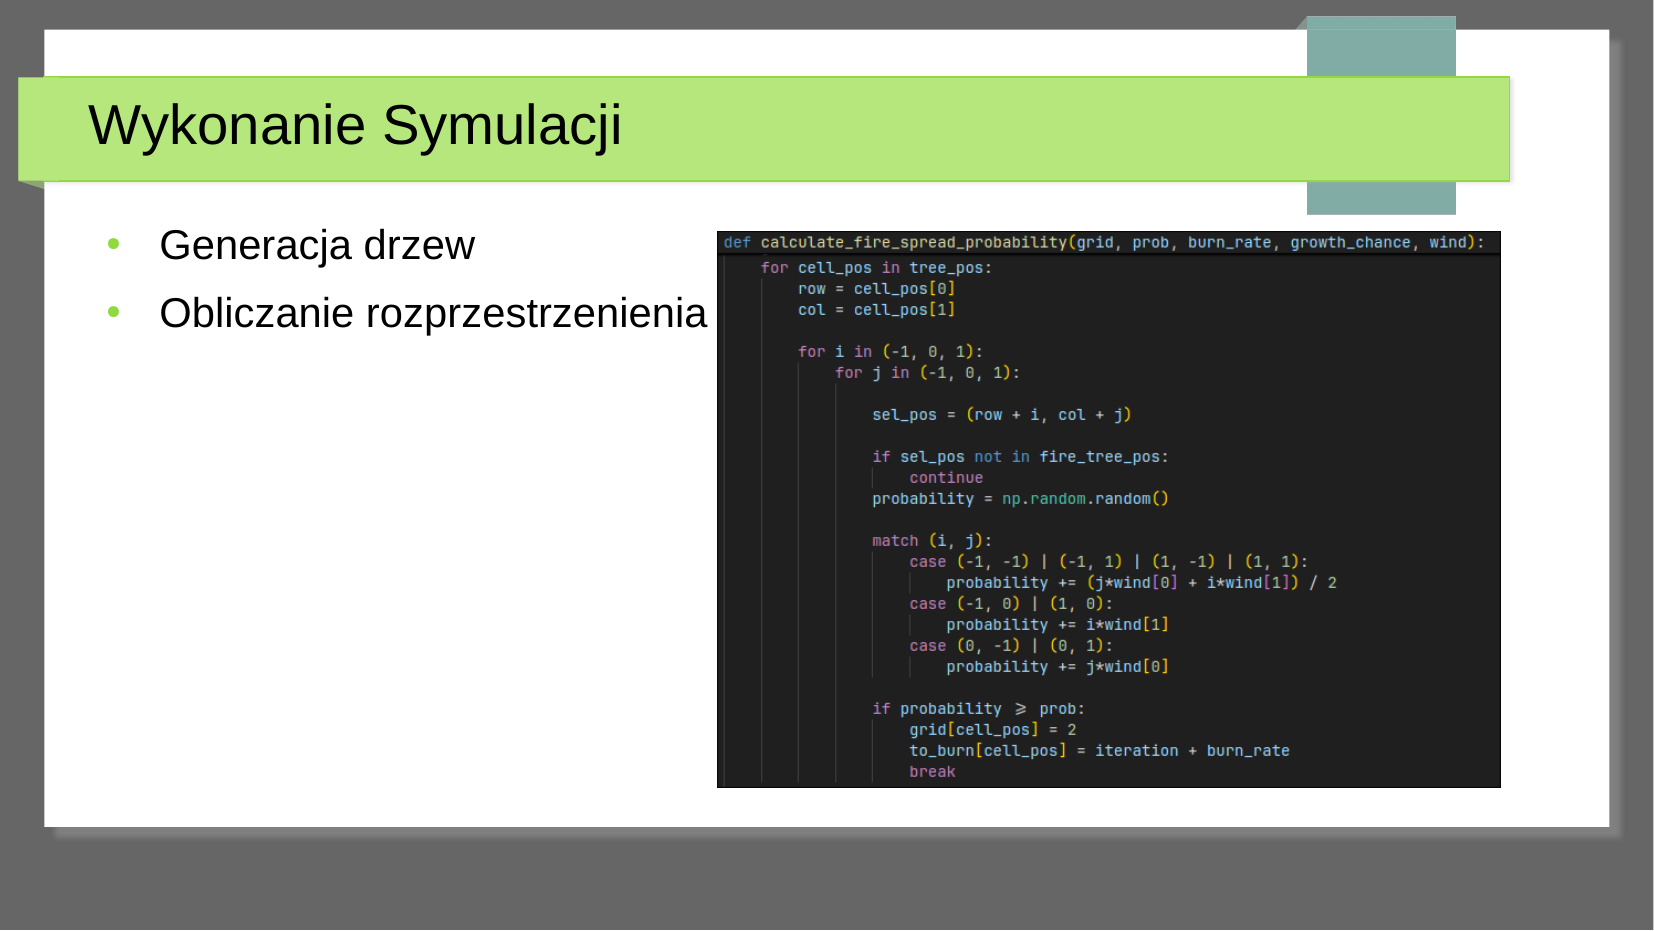

# Wykonanie Symulacji
Generacja drzew
Obliczanie rozprzestrzenienia